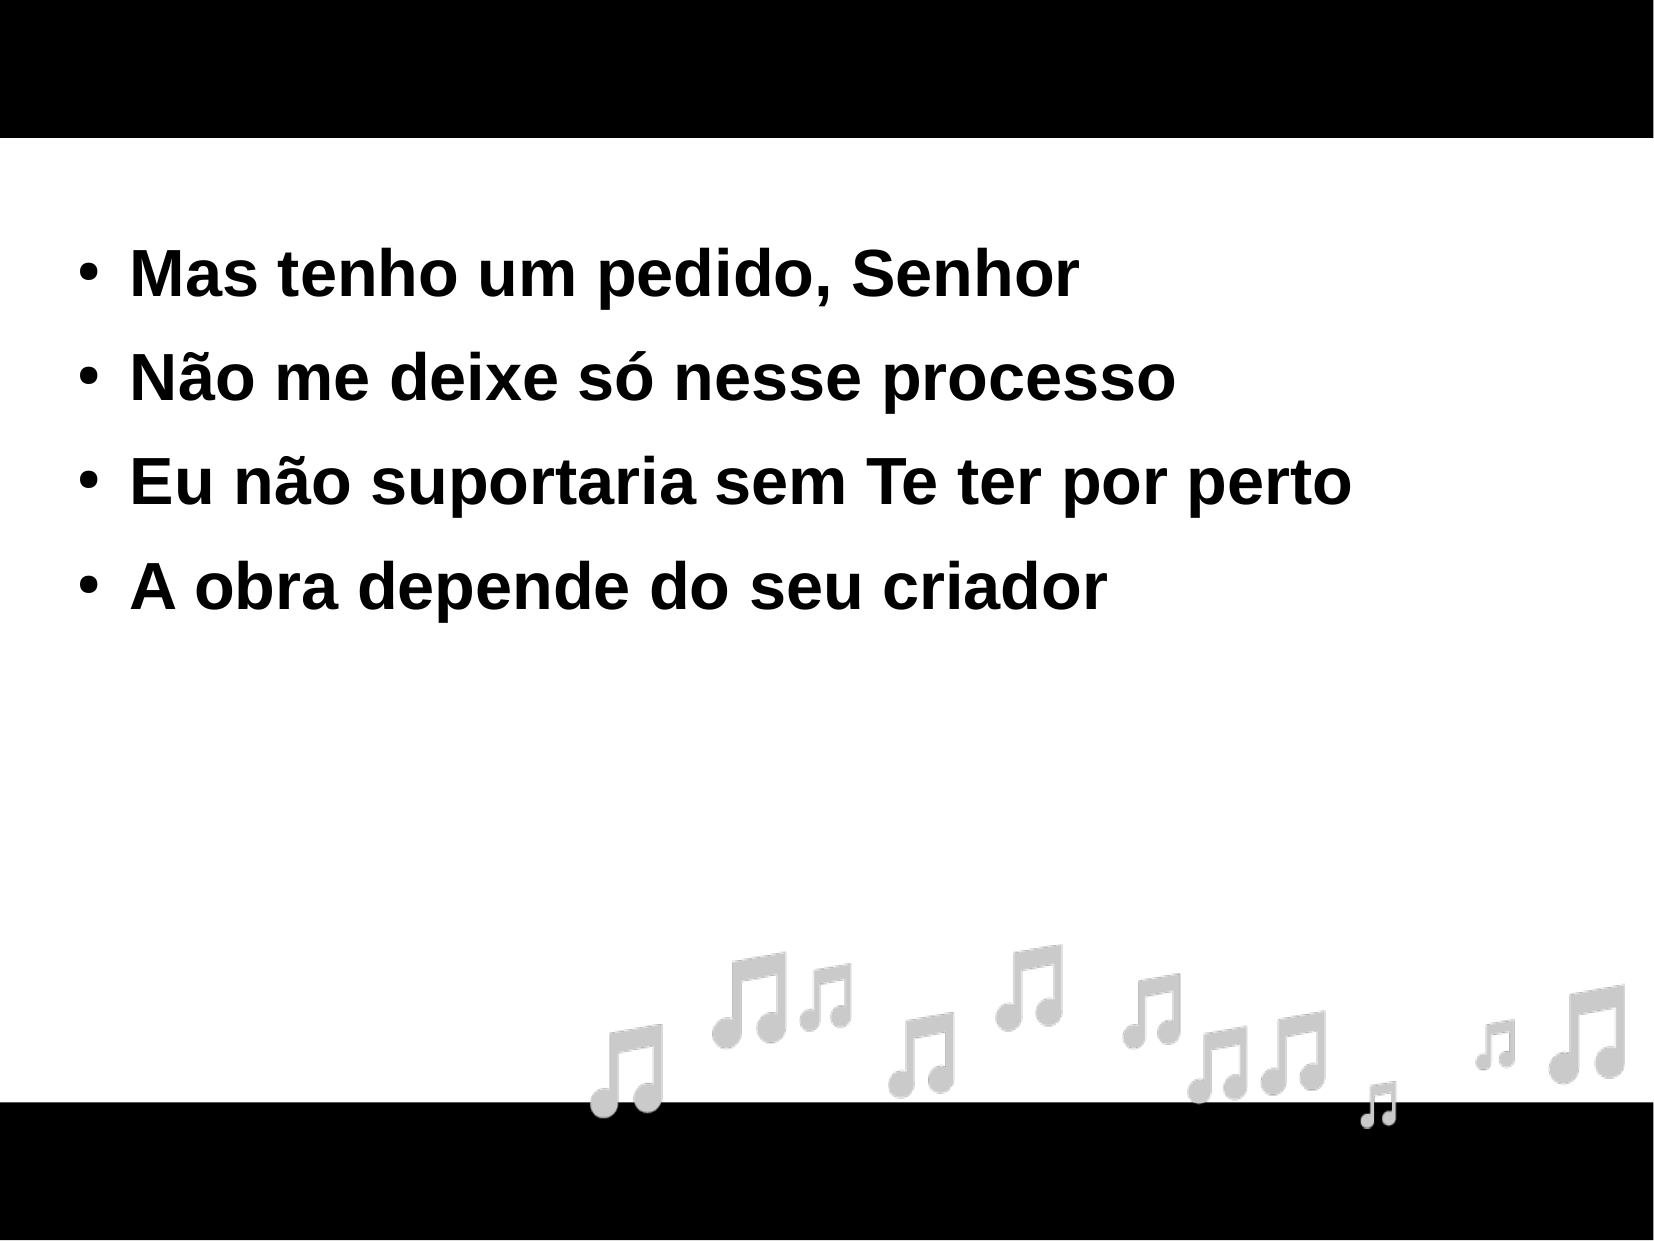

# Mas tenho um pedido, Senhor
Não me deixe só nesse processo
Eu não suportaria sem Te ter por perto
A obra depende do seu criador